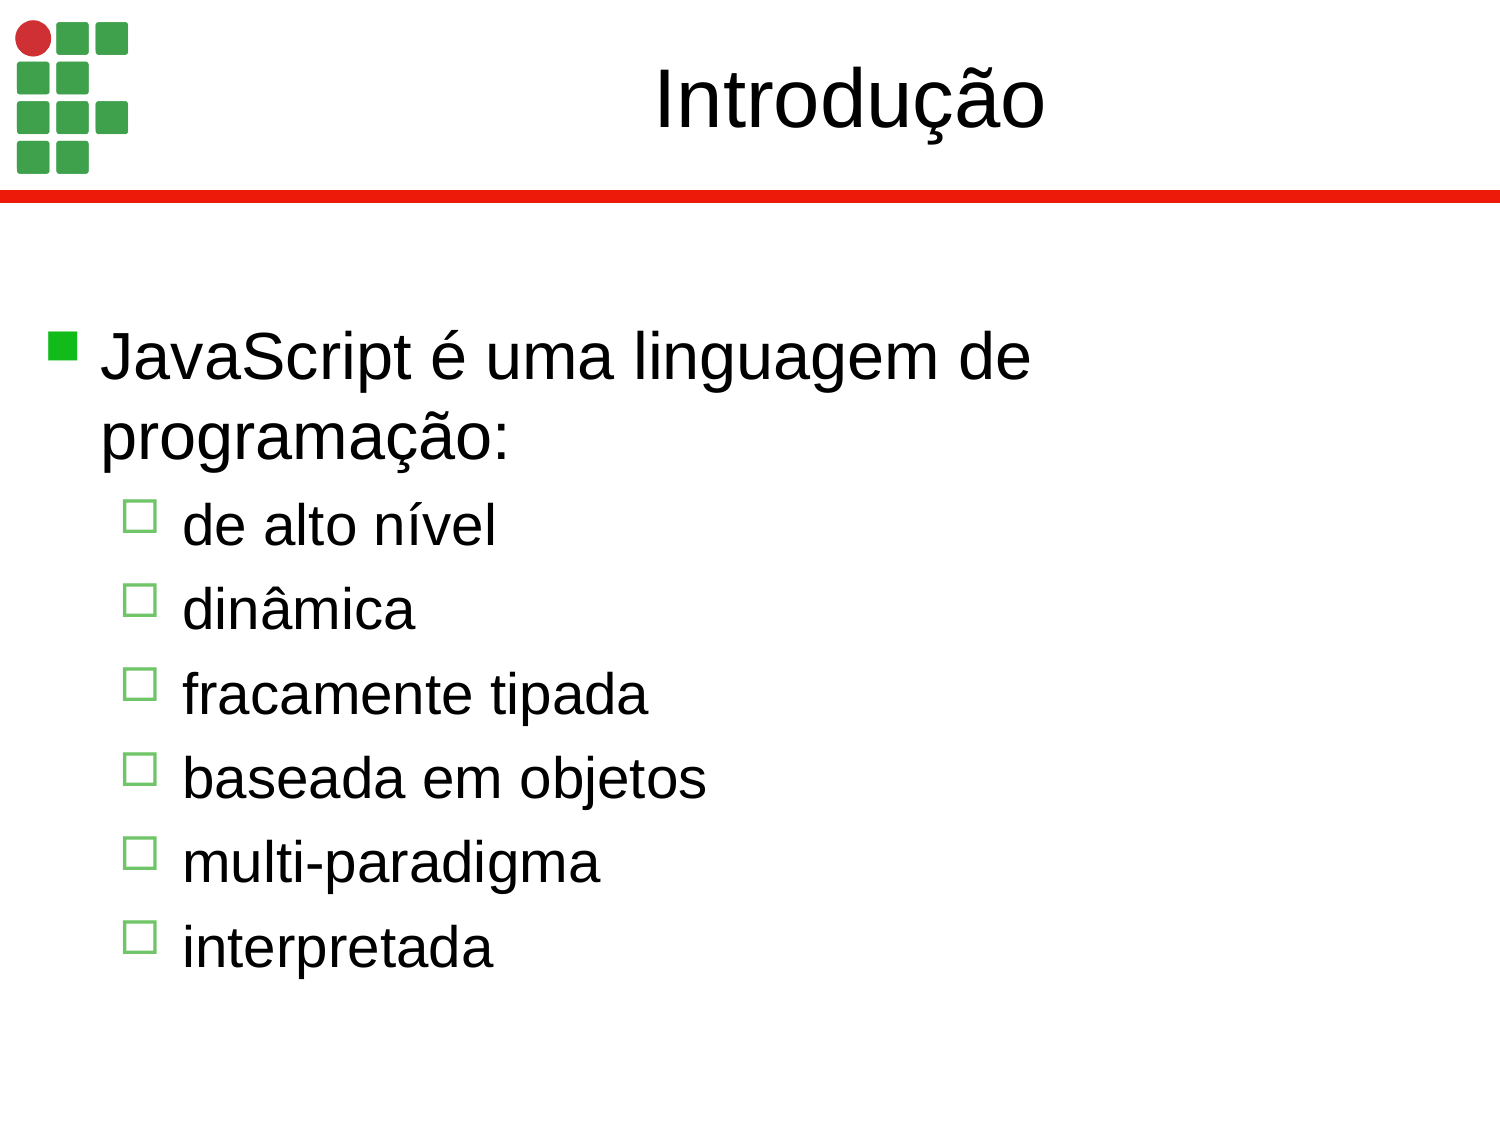

# Introdução
JavaScript é uma linguagem de programação:
 de alto nível
 dinâmica
 fracamente tipada
 baseada em objetos
 multi-paradigma
 interpretada